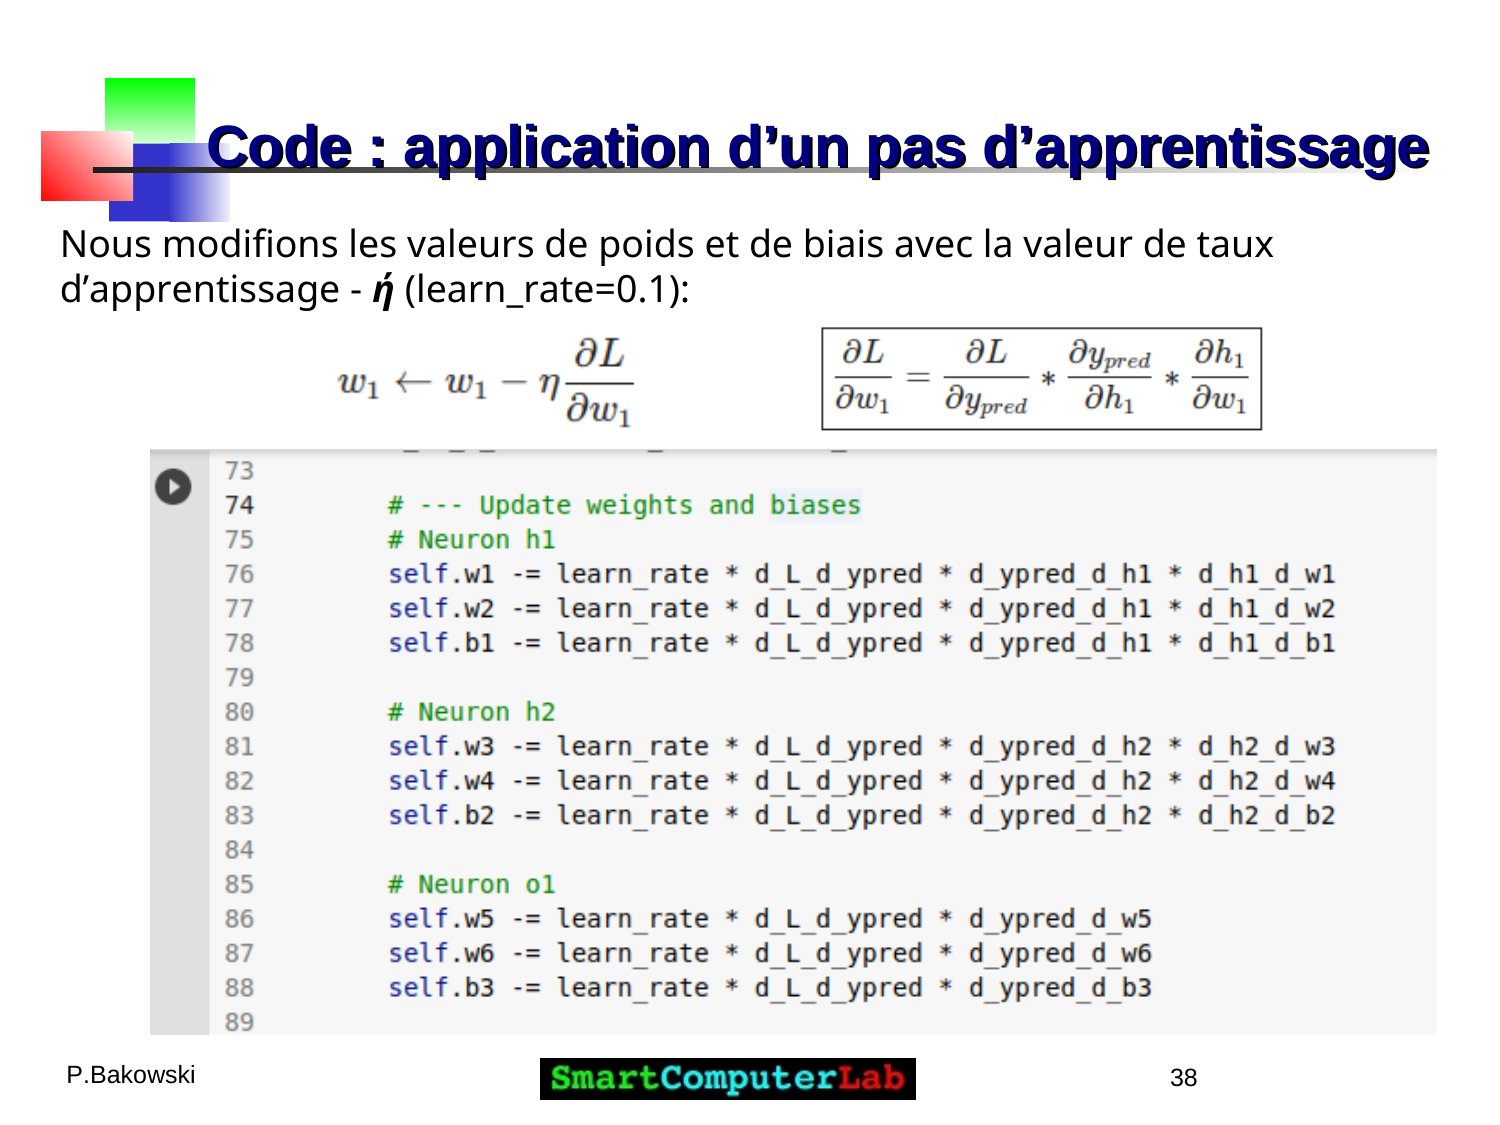

# Code : application d’un pas d’apprentissage
Nous modifions les valeurs de poids et de biais avec la valeur de taux d’apprentissage - ή (learn_rate=0.1):
38